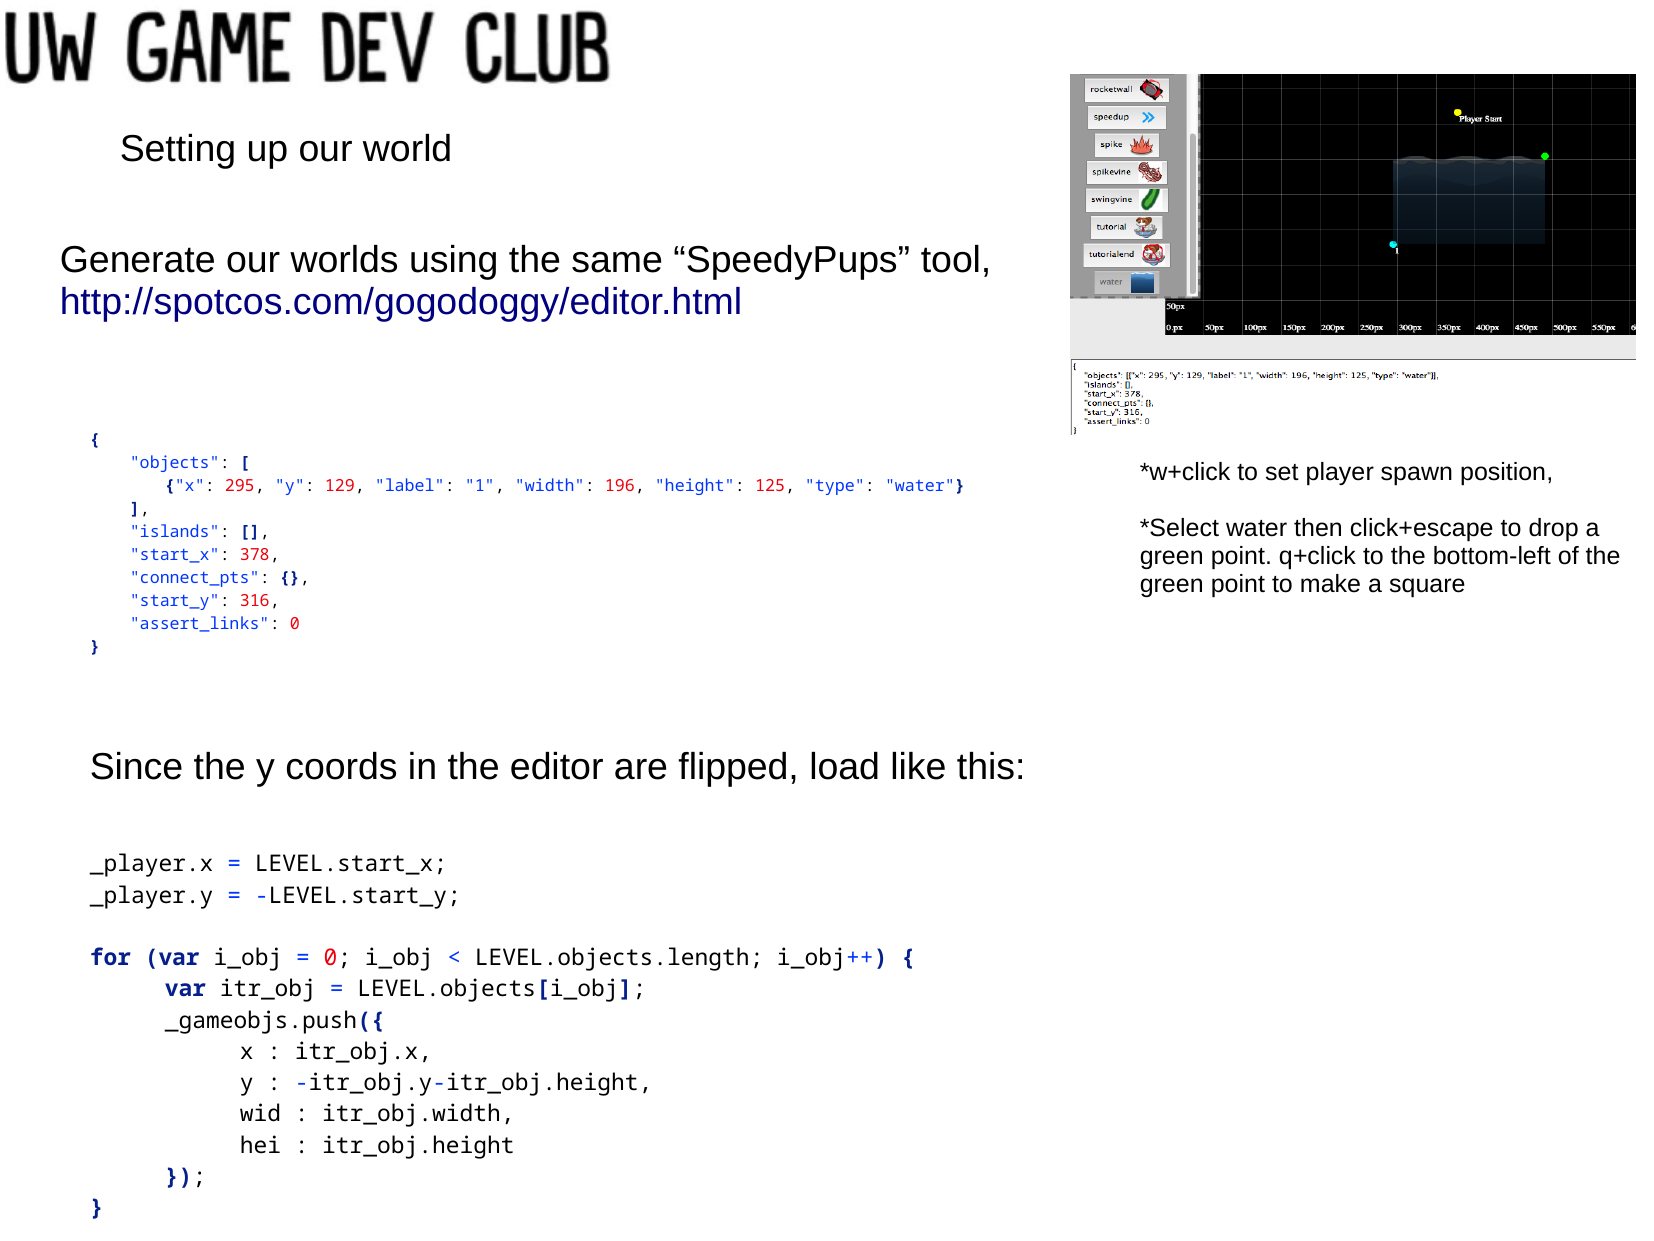

Setting up our world
Generate our worlds using the same “SpeedyPups” tool,
http://spotcos.com/gogodoggy/editor.html
{
 "objects": [
	{"x": 295, "y": 129, "label": "1", "width": 196, "height": 125, "type": "water"}
 ],
 "islands": [],
 "start_x": 378,
 "connect_pts": {},
 "start_y": 316,
 "assert_links": 0
}
*w+click to set player spawn position,
*Select water then click+escape to drop a green point. q+click to the bottom-left of the green point to make a square
Since the y coords in the editor are flipped, load like this:
	_player.x = LEVEL.start_x;
	_player.y = -LEVEL.start_y;
	for (var i_obj = 0; i_obj < LEVEL.objects.length; i_obj++) {
		var itr_obj = LEVEL.objects[i_obj];
		_gameobjs.push({
			x : itr_obj.x,
			y : -itr_obj.y-itr_obj.height,
			wid : itr_obj.width,
			hei : itr_obj.height
		});
	}